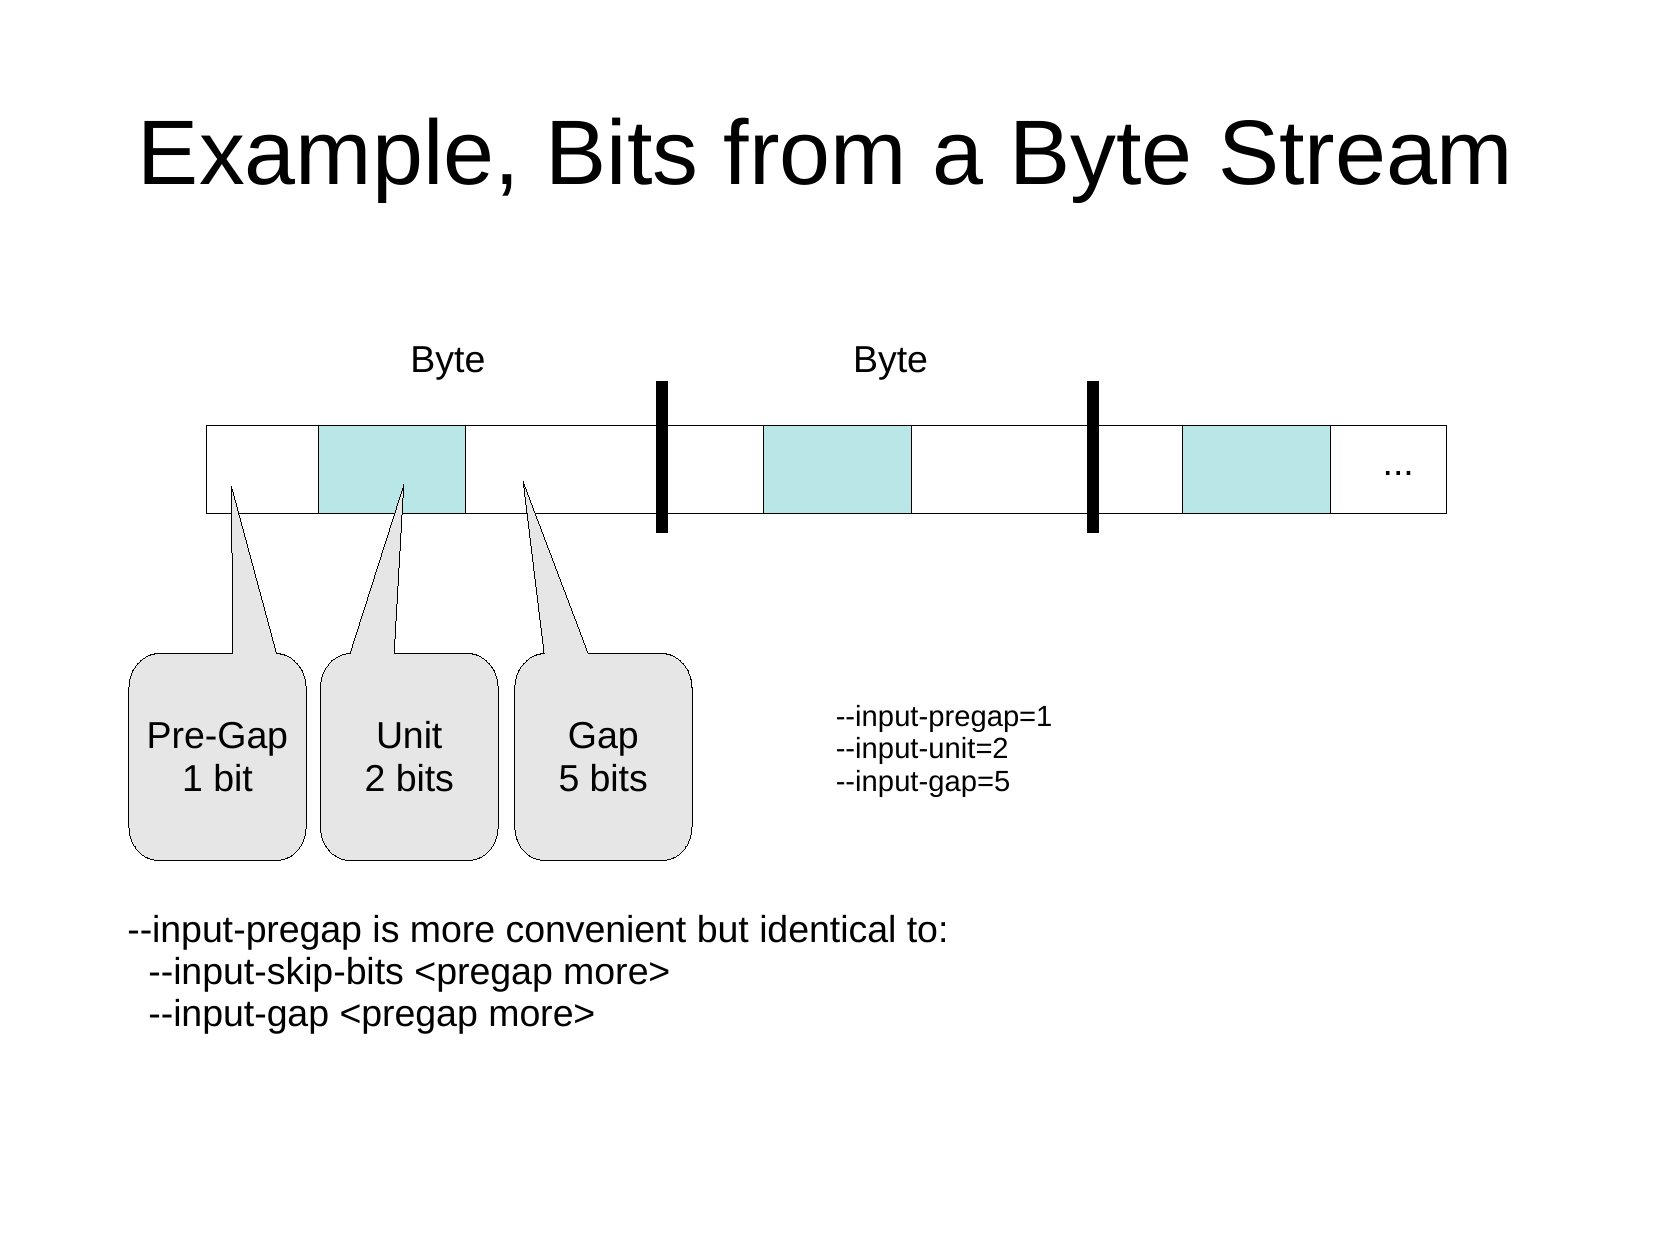

# Example, Bits from a Byte Stream
Byte
Byte
...
Pre-Gap
1 bit
Unit
2 bits
Gap
5 bits
--input-pregap=1
--input-unit=2
--input-gap=5
--input-pregap is more convenient but identical to:
 --input-skip-bits <pregap more>
 --input-gap <pregap more>